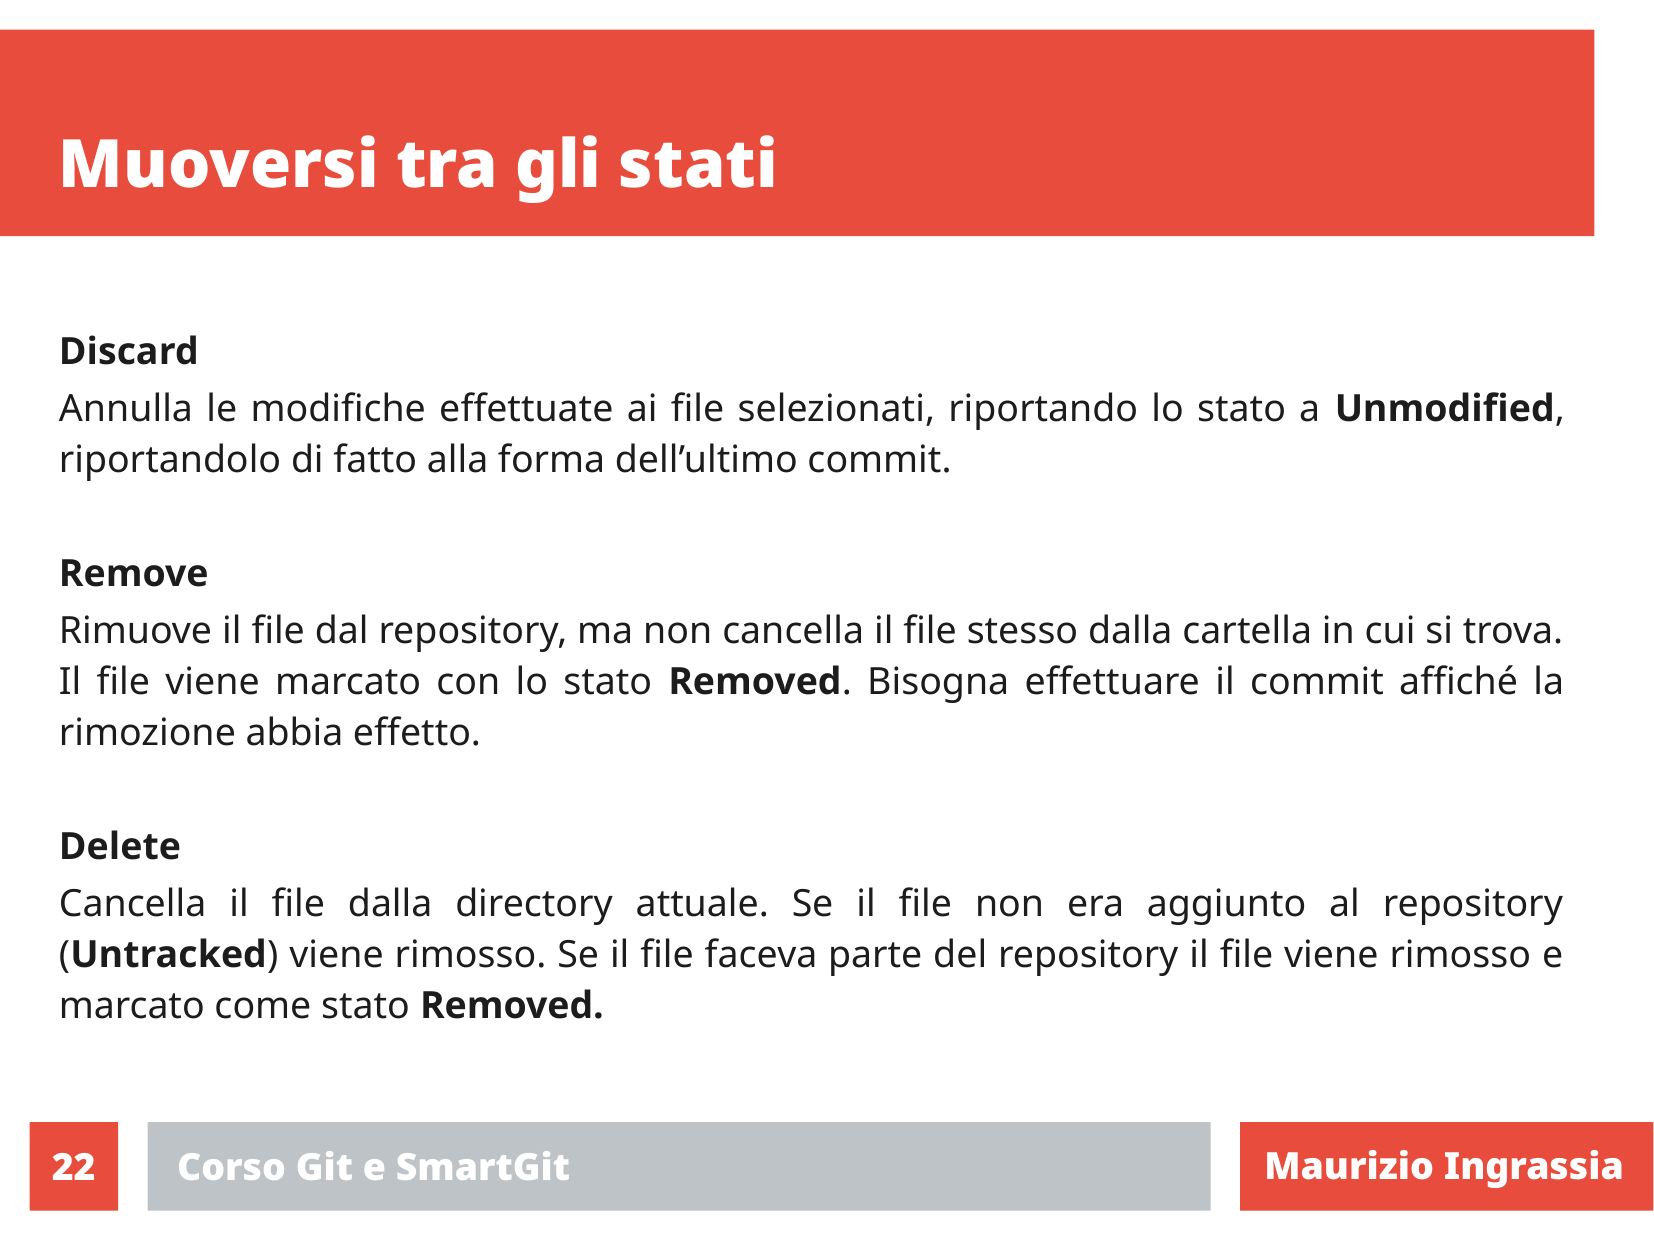

# Muoversi tra gli stati
Discard
Annulla le modifiche effettuate ai file selezionati, riportando lo stato a Unmodified, riportandolo di fatto alla forma dell’ultimo commit.
Remove
Rimuove il file dal repository, ma non cancella il file stesso dalla cartella in cui si trova. Il file viene marcato con lo stato Removed. Bisogna effettuare il commit affiché la rimozione abbia effetto.
Delete
Cancella il file dalla directory attuale. Se il file non era aggiunto al repository (Untracked) viene rimosso. Se il file faceva parte del repository il file viene rimosso e marcato come stato Removed.
22
Corso Git e SmartGit
Maurizio Ingrassia